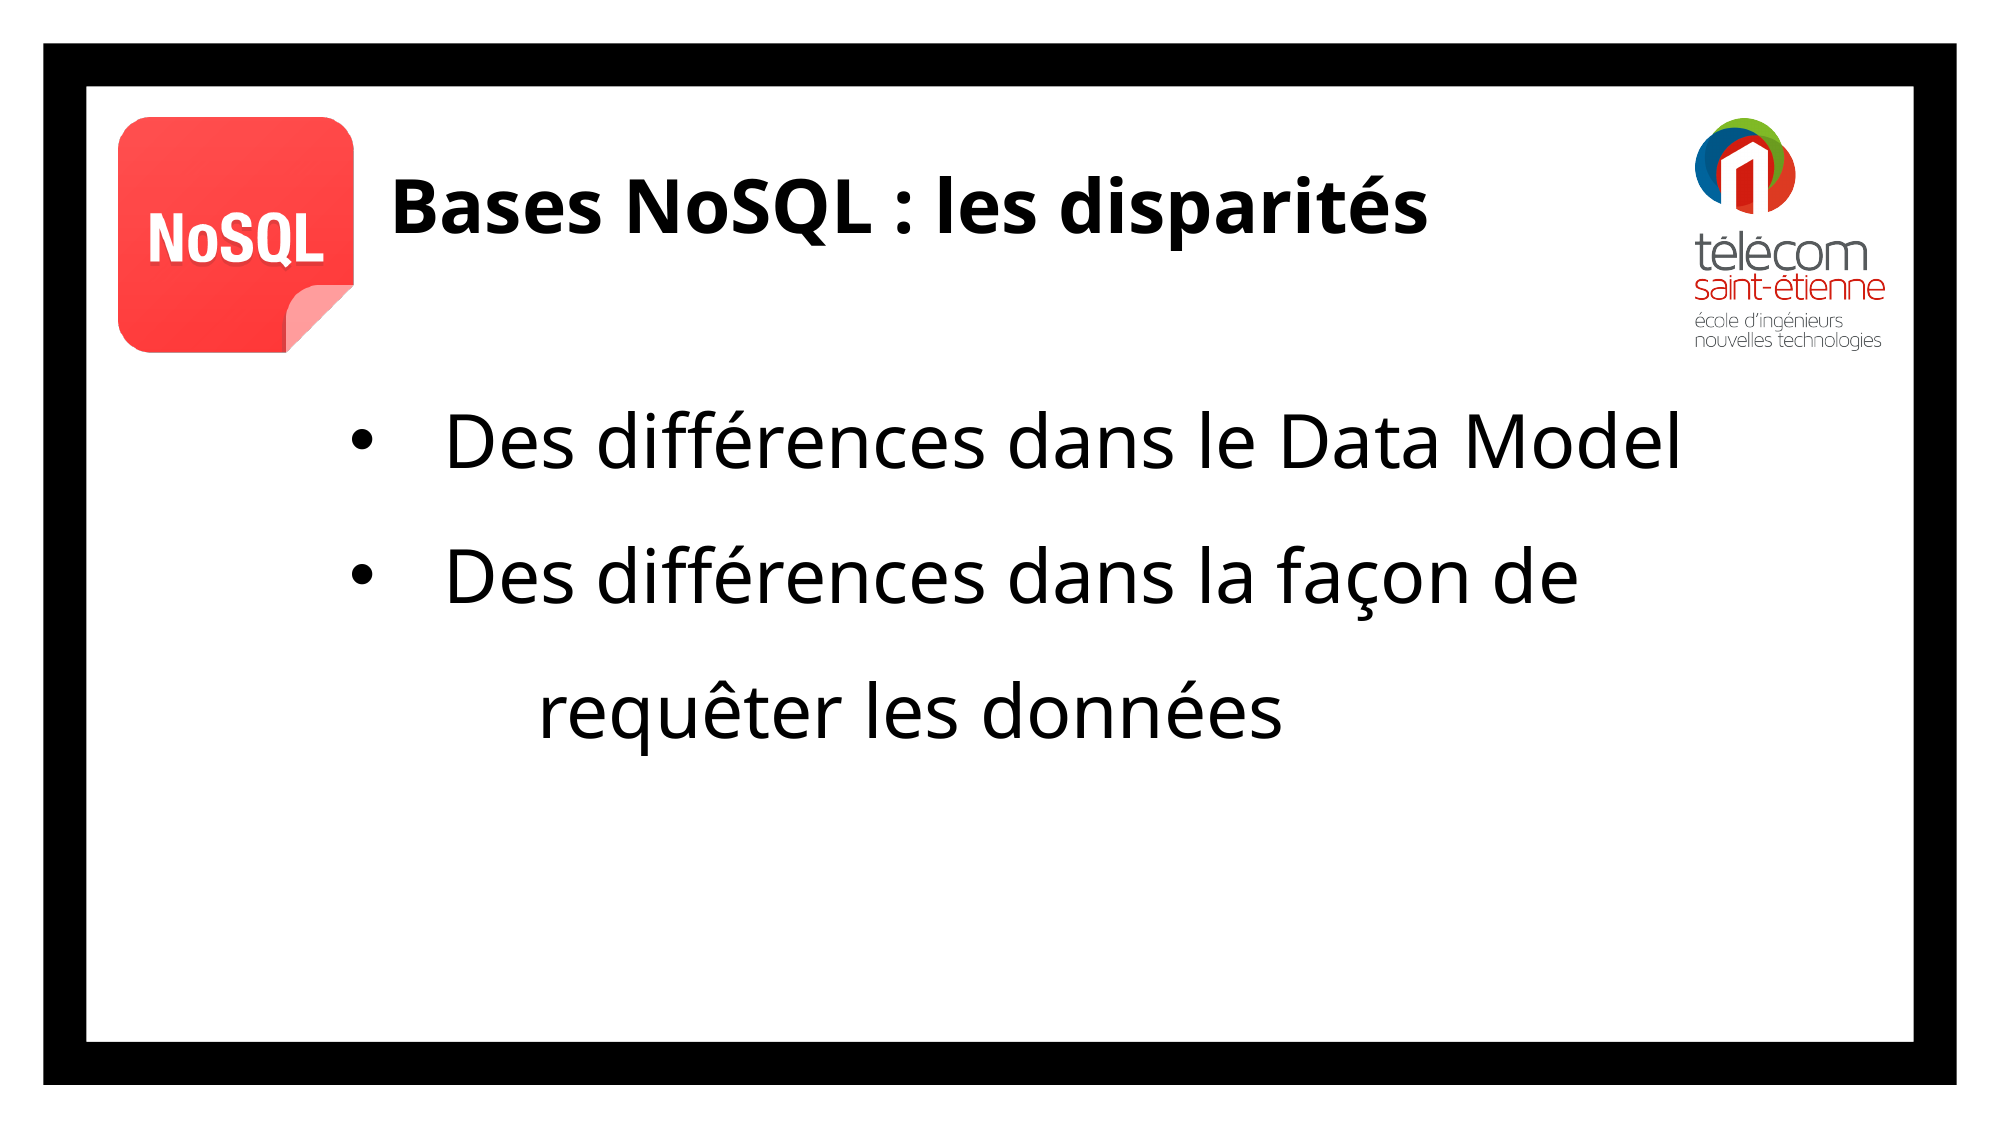

# Bases NoSQL : les disparités
Des différences dans le Data Model
Des différences dans la façon de requêter les données